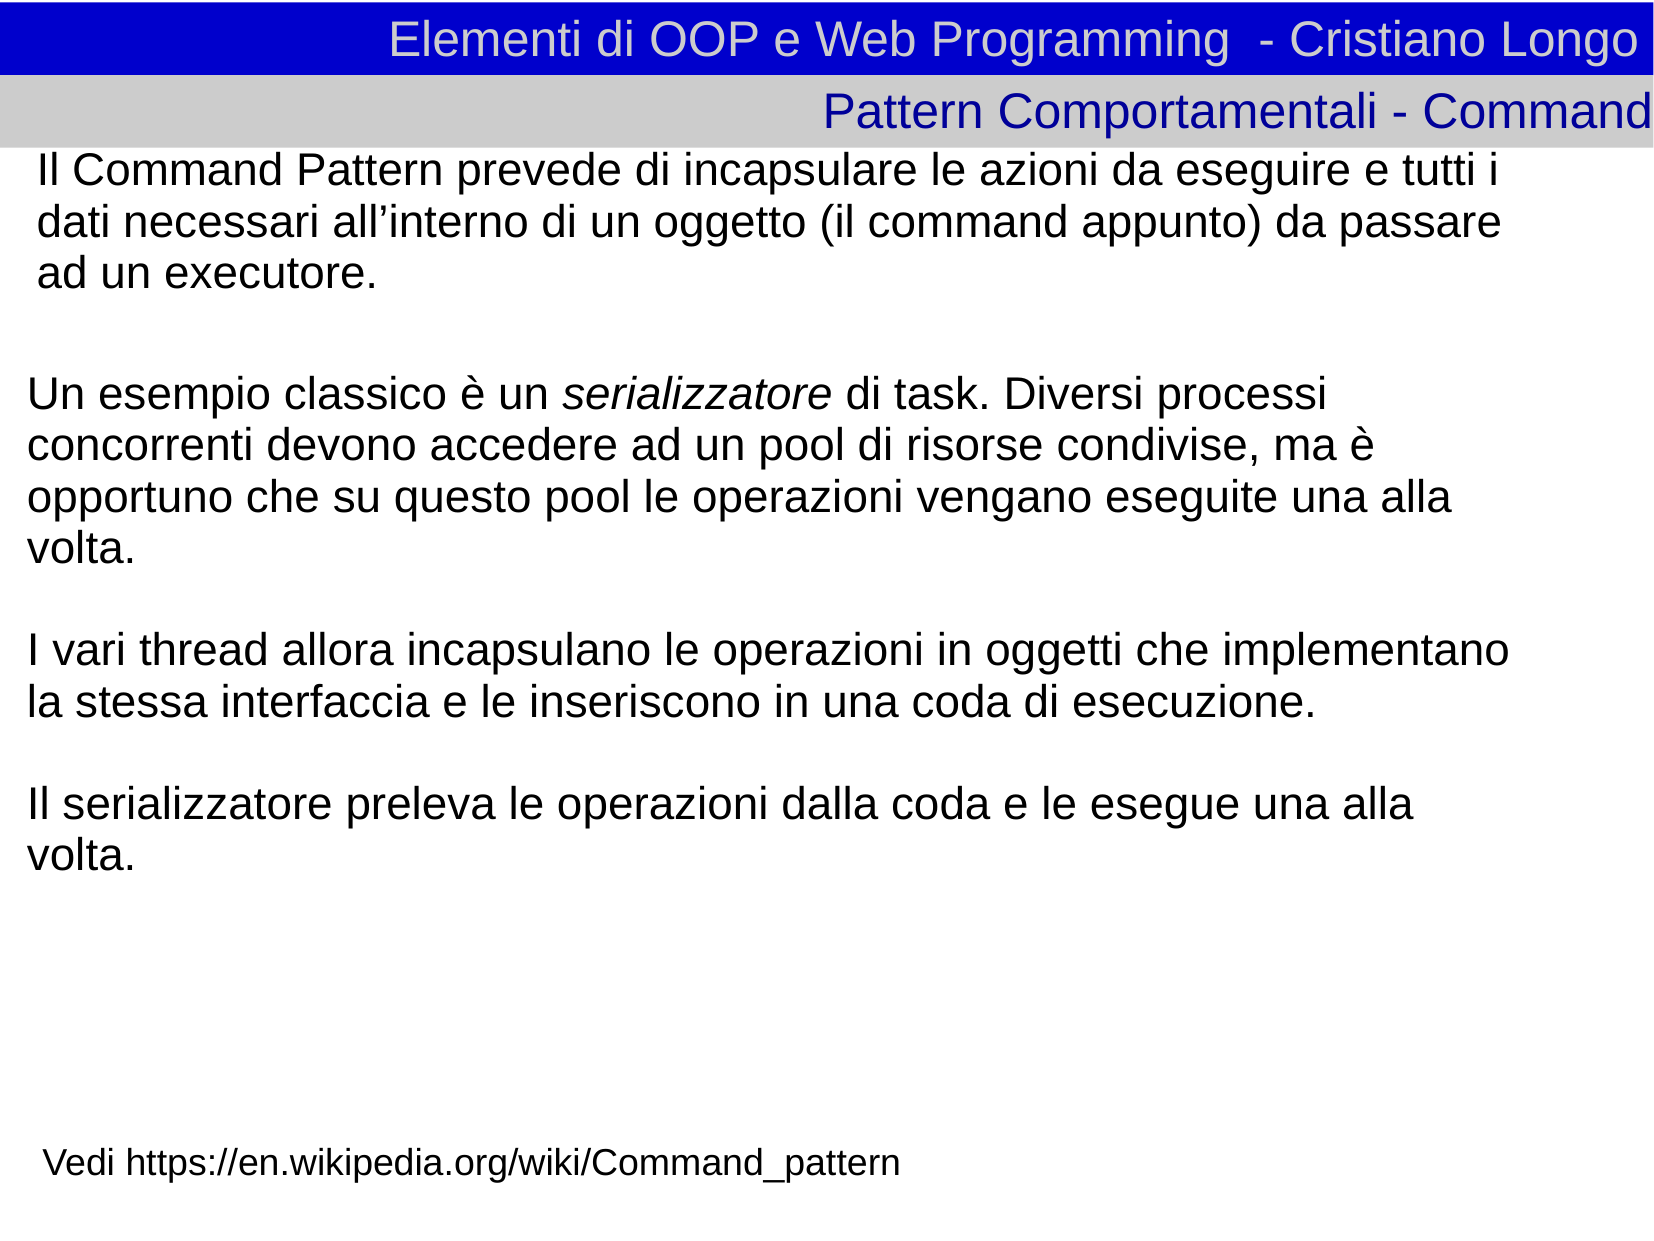

# Elementi di OOP e Web Programming - Cristiano Longo
Pattern Comportamentali - Command
Il Command Pattern prevede di incapsulare le azioni da eseguire e tutti i dati necessari all’interno di un oggetto (il command appunto) da passare ad un executore.
Un esempio classico è un serializzatore di task. Diversi processi concorrenti devono accedere ad un pool di risorse condivise, ma è opportuno che su questo pool le operazioni vengano eseguite una alla volta.
I vari thread allora incapsulano le operazioni in oggetti che implementano la stessa interfaccia e le inseriscono in una coda di esecuzione.
Il serializzatore preleva le operazioni dalla coda e le esegue una alla volta.
| Utente | Cane |
| --- | --- |
| alice | fuffy |
| charlie | doggy |
| charlie | pluto |
| bob | fuffy |
Vedi https://en.wikipedia.org/wiki/Command_pattern